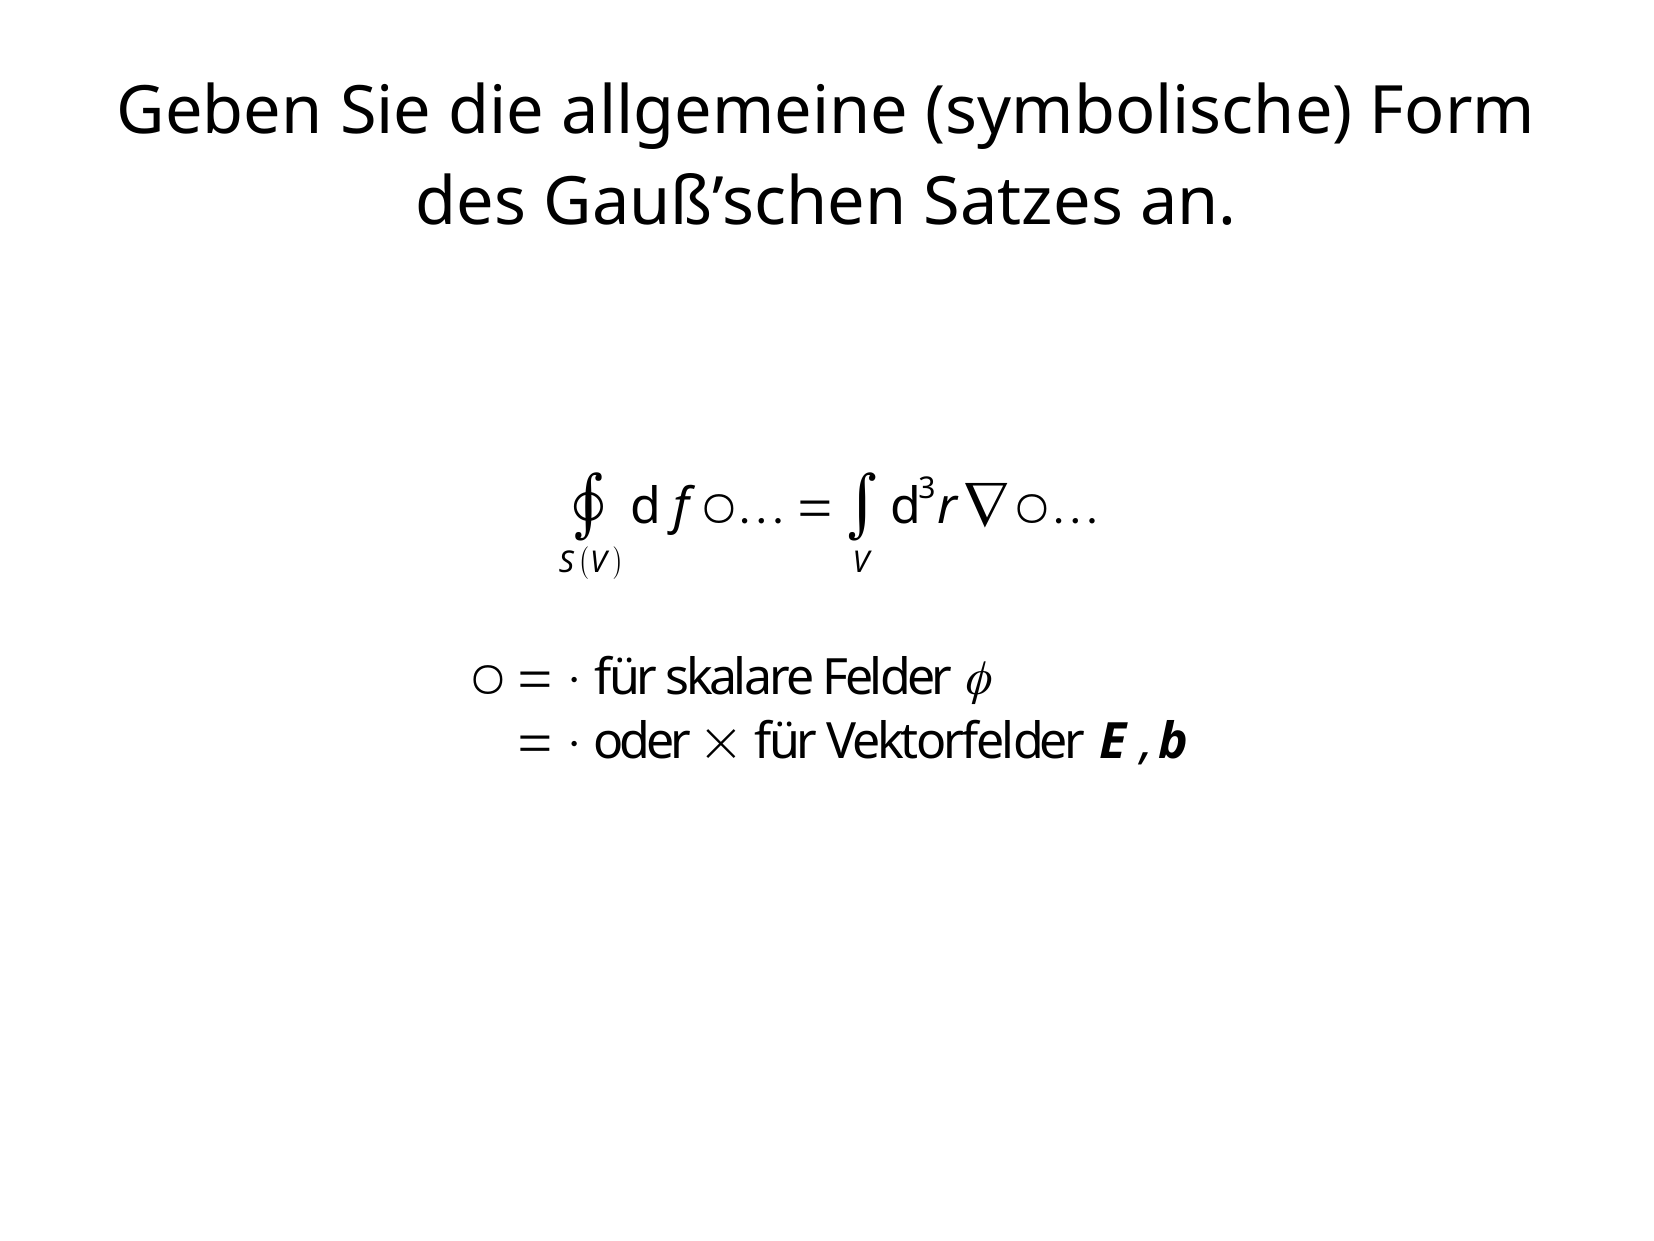

# Geben Sie die allgemeine (symbolische) Form des Gauß’schen Satzes an.